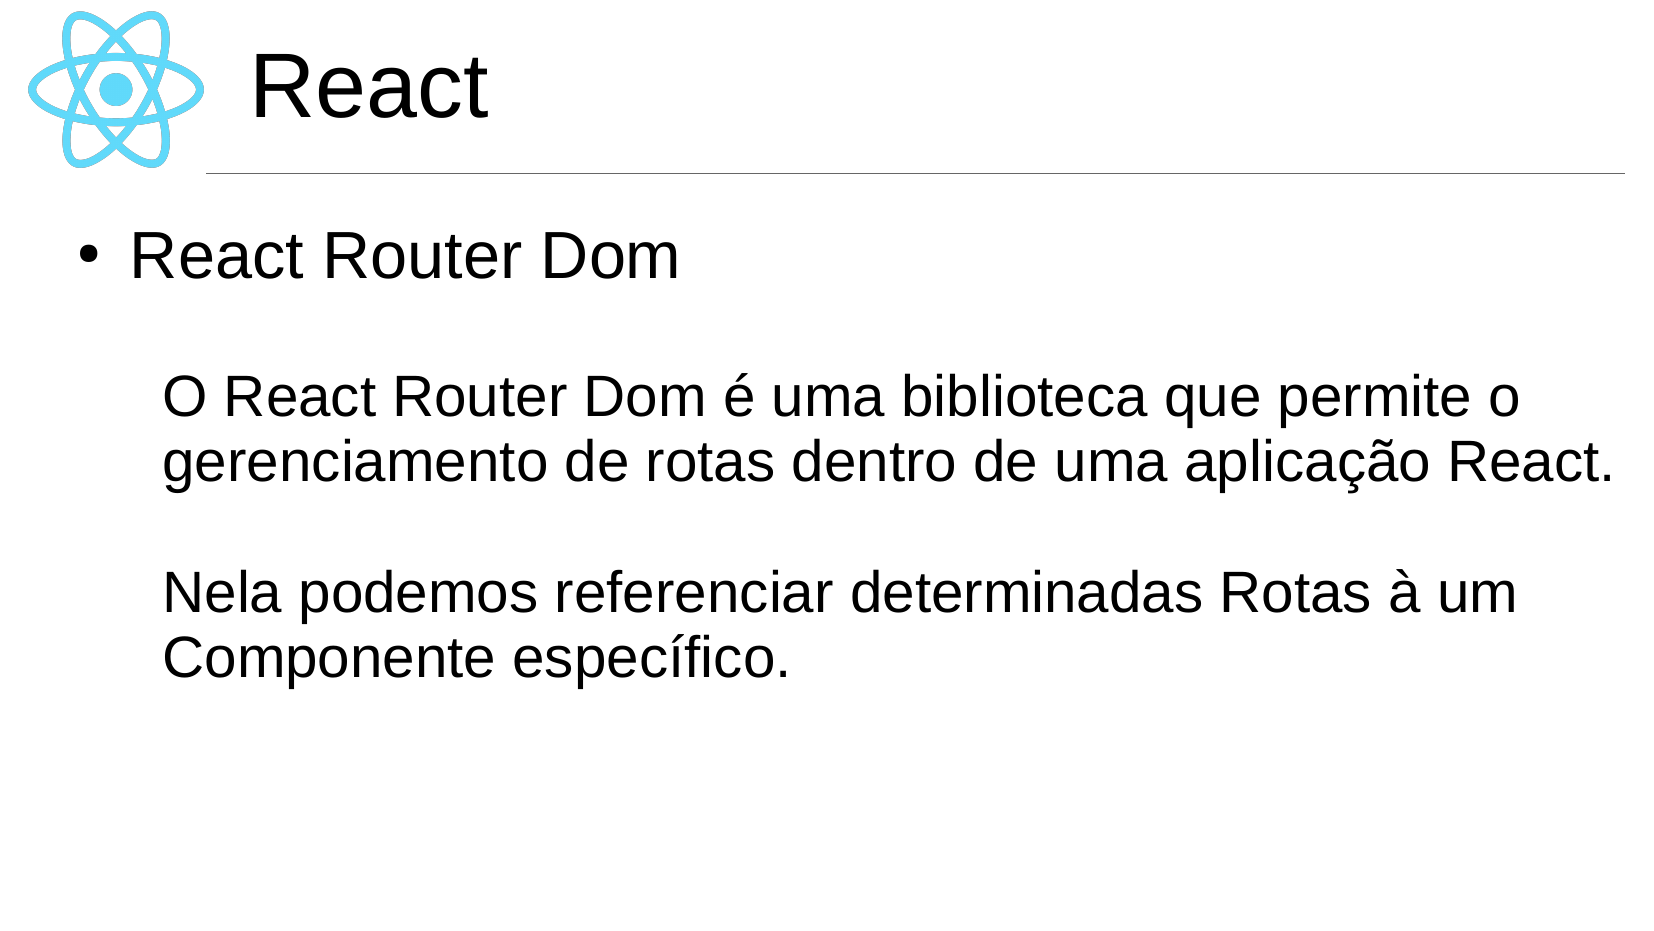

# React
React Router Dom
O React Router Dom é uma biblioteca que permite o gerenciamento de rotas dentro de uma aplicação React.
Nela podemos referenciar determinadas Rotas à um Componente específico.